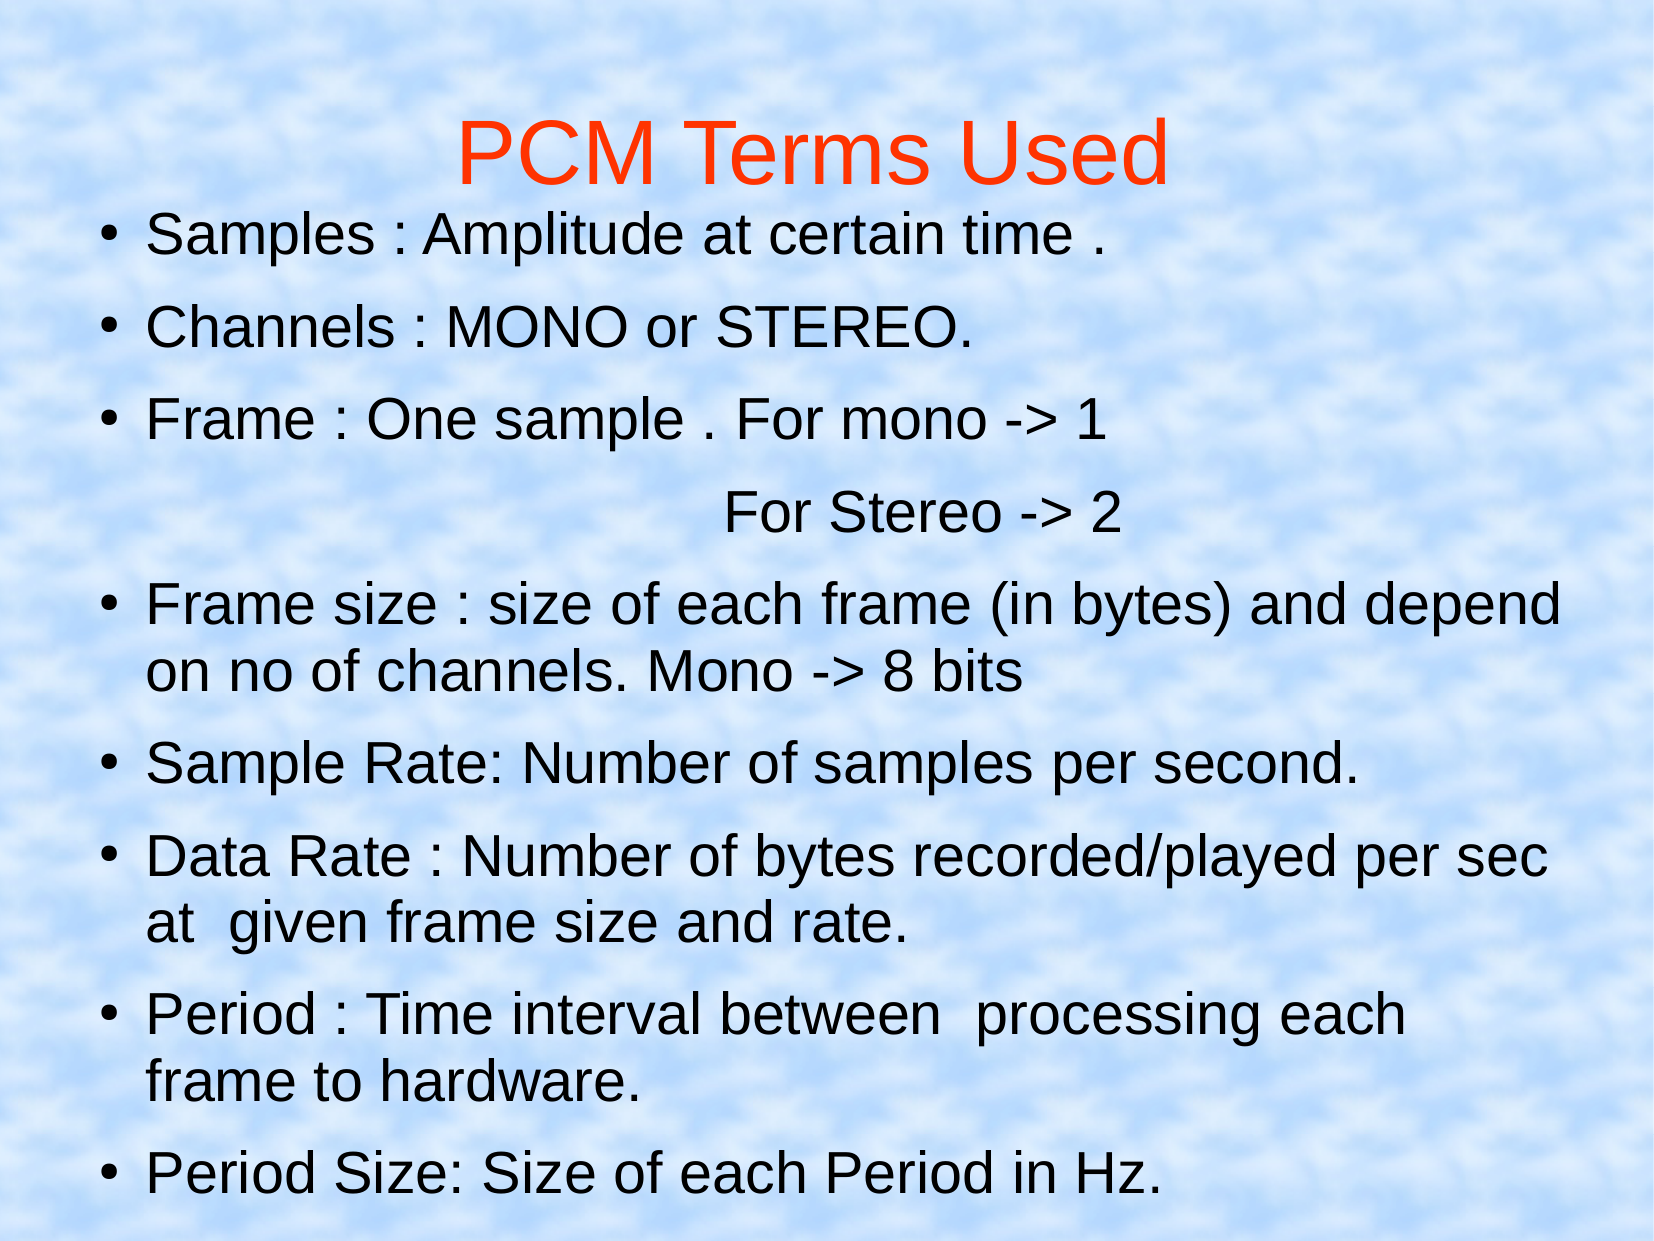

# PCM Terms Used
Samples : Amplitude at certain time .
Channels : MONO or STEREO.
Frame : One sample . For mono -> 1
 For Stereo -> 2
Frame size : size of each frame (in bytes) and depend on no of channels. Mono -> 8 bits
Sample Rate: Number of samples per second.
Data Rate : Number of bytes recorded/played per sec at given frame size and rate.
Period : Time interval between processing each frame to hardware.
Period Size: Size of each Period in Hz.